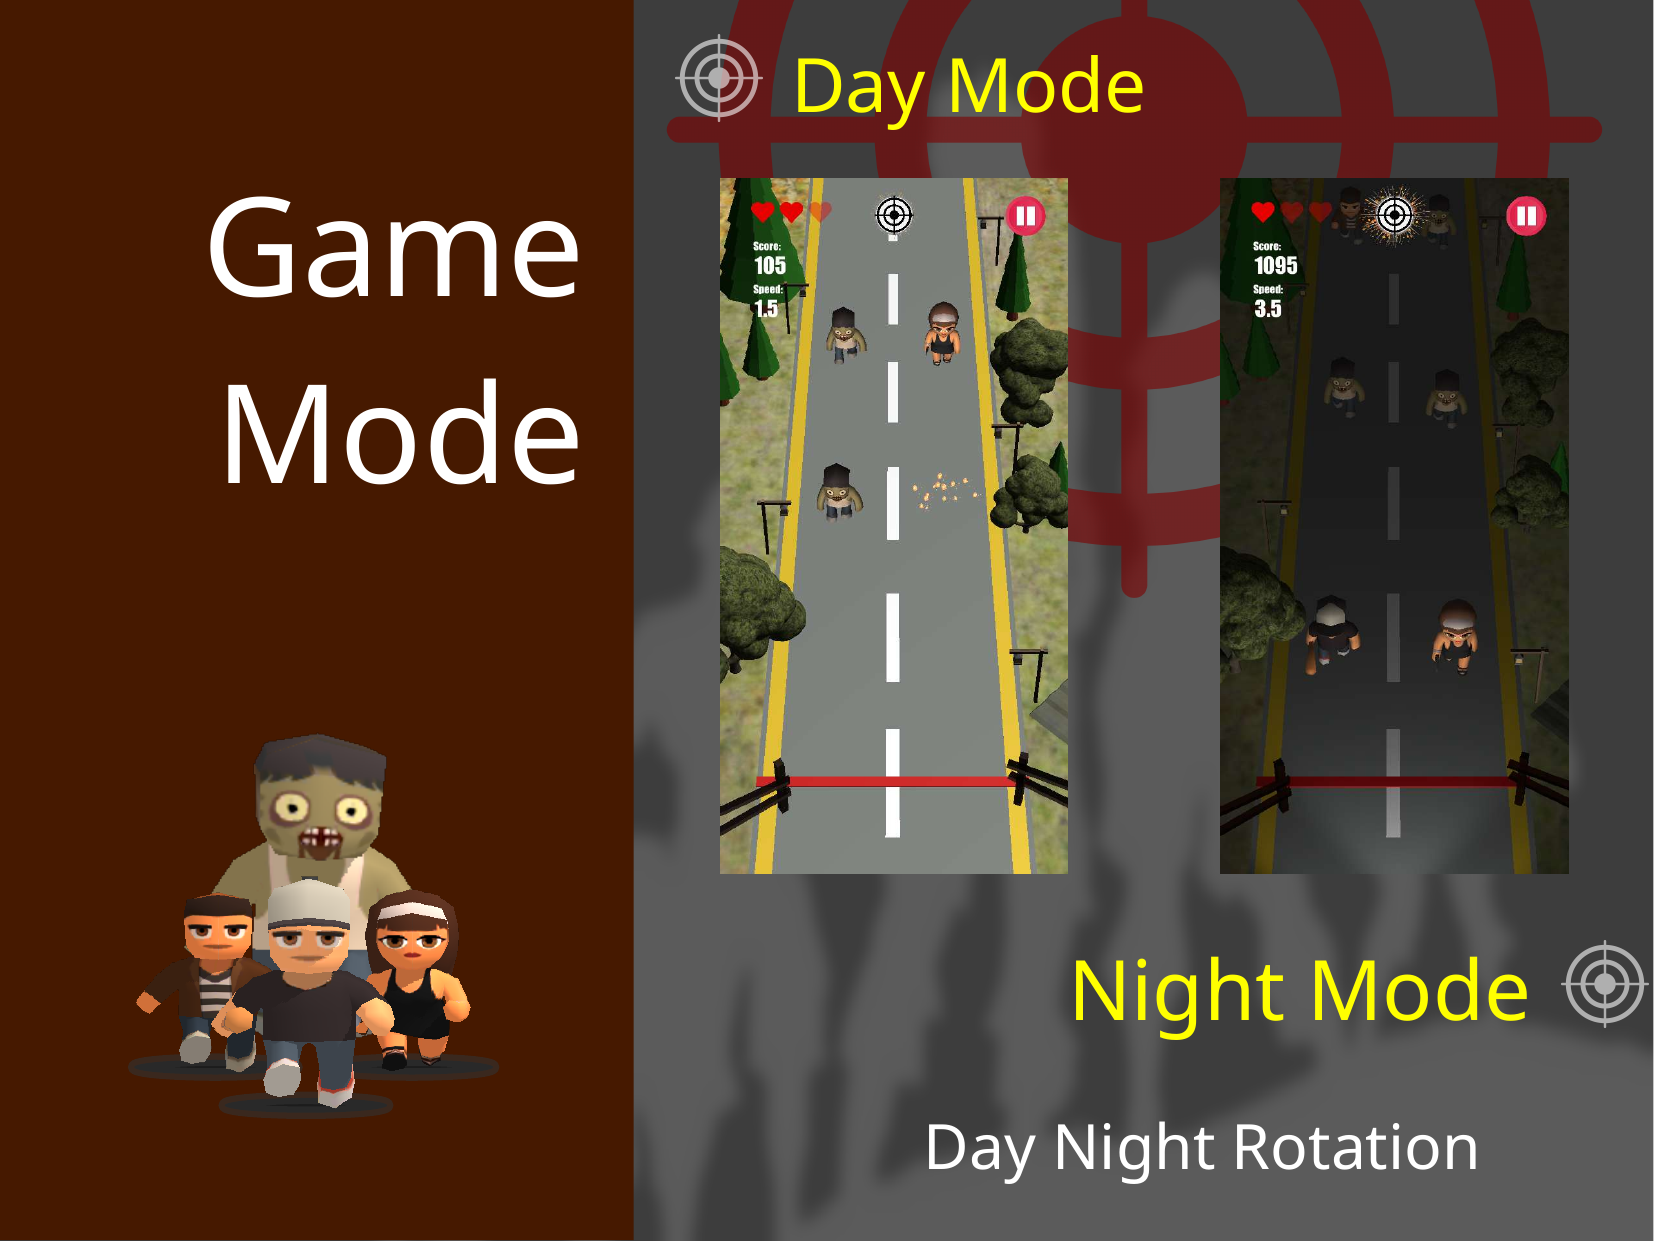

Day Mode
Game Mode
Night Mode
Day Night Rotation